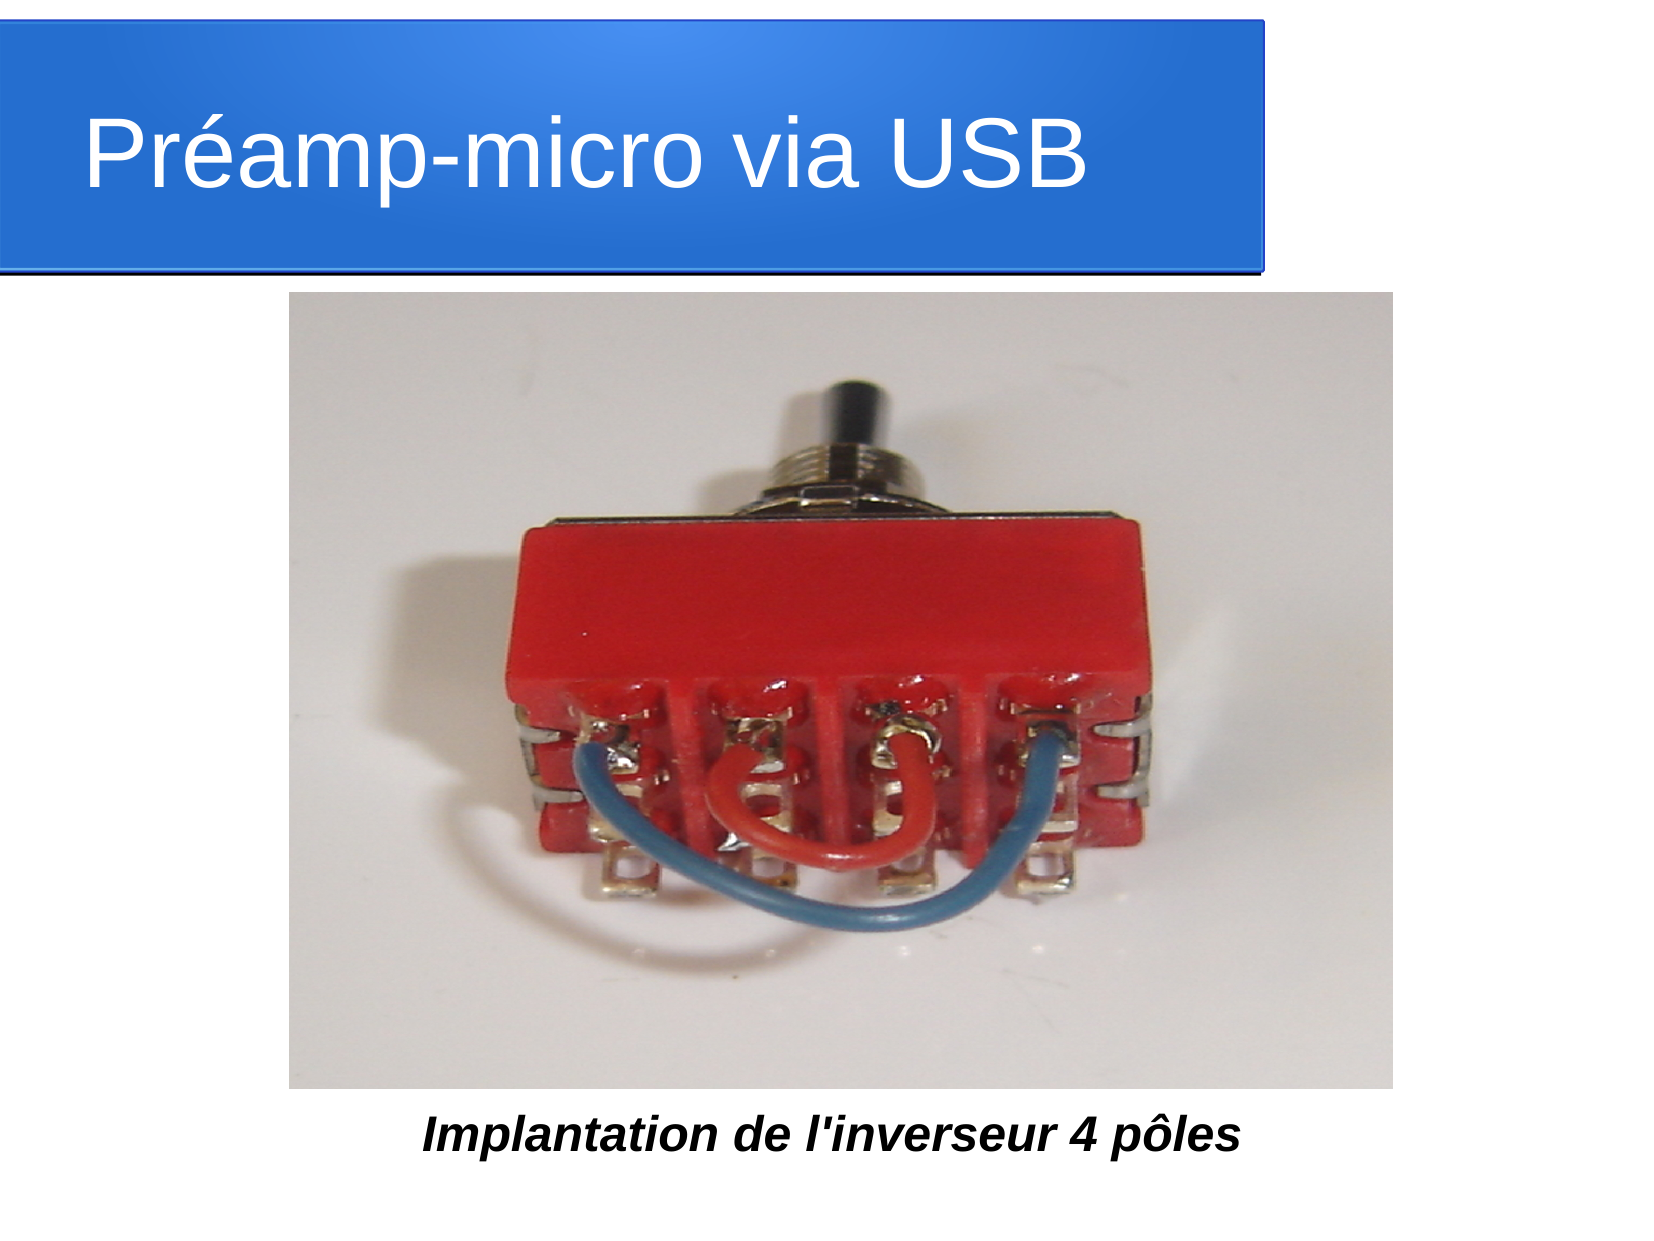

# Préamp-micro via USB
Implantation de l'inverseur 4 pôles